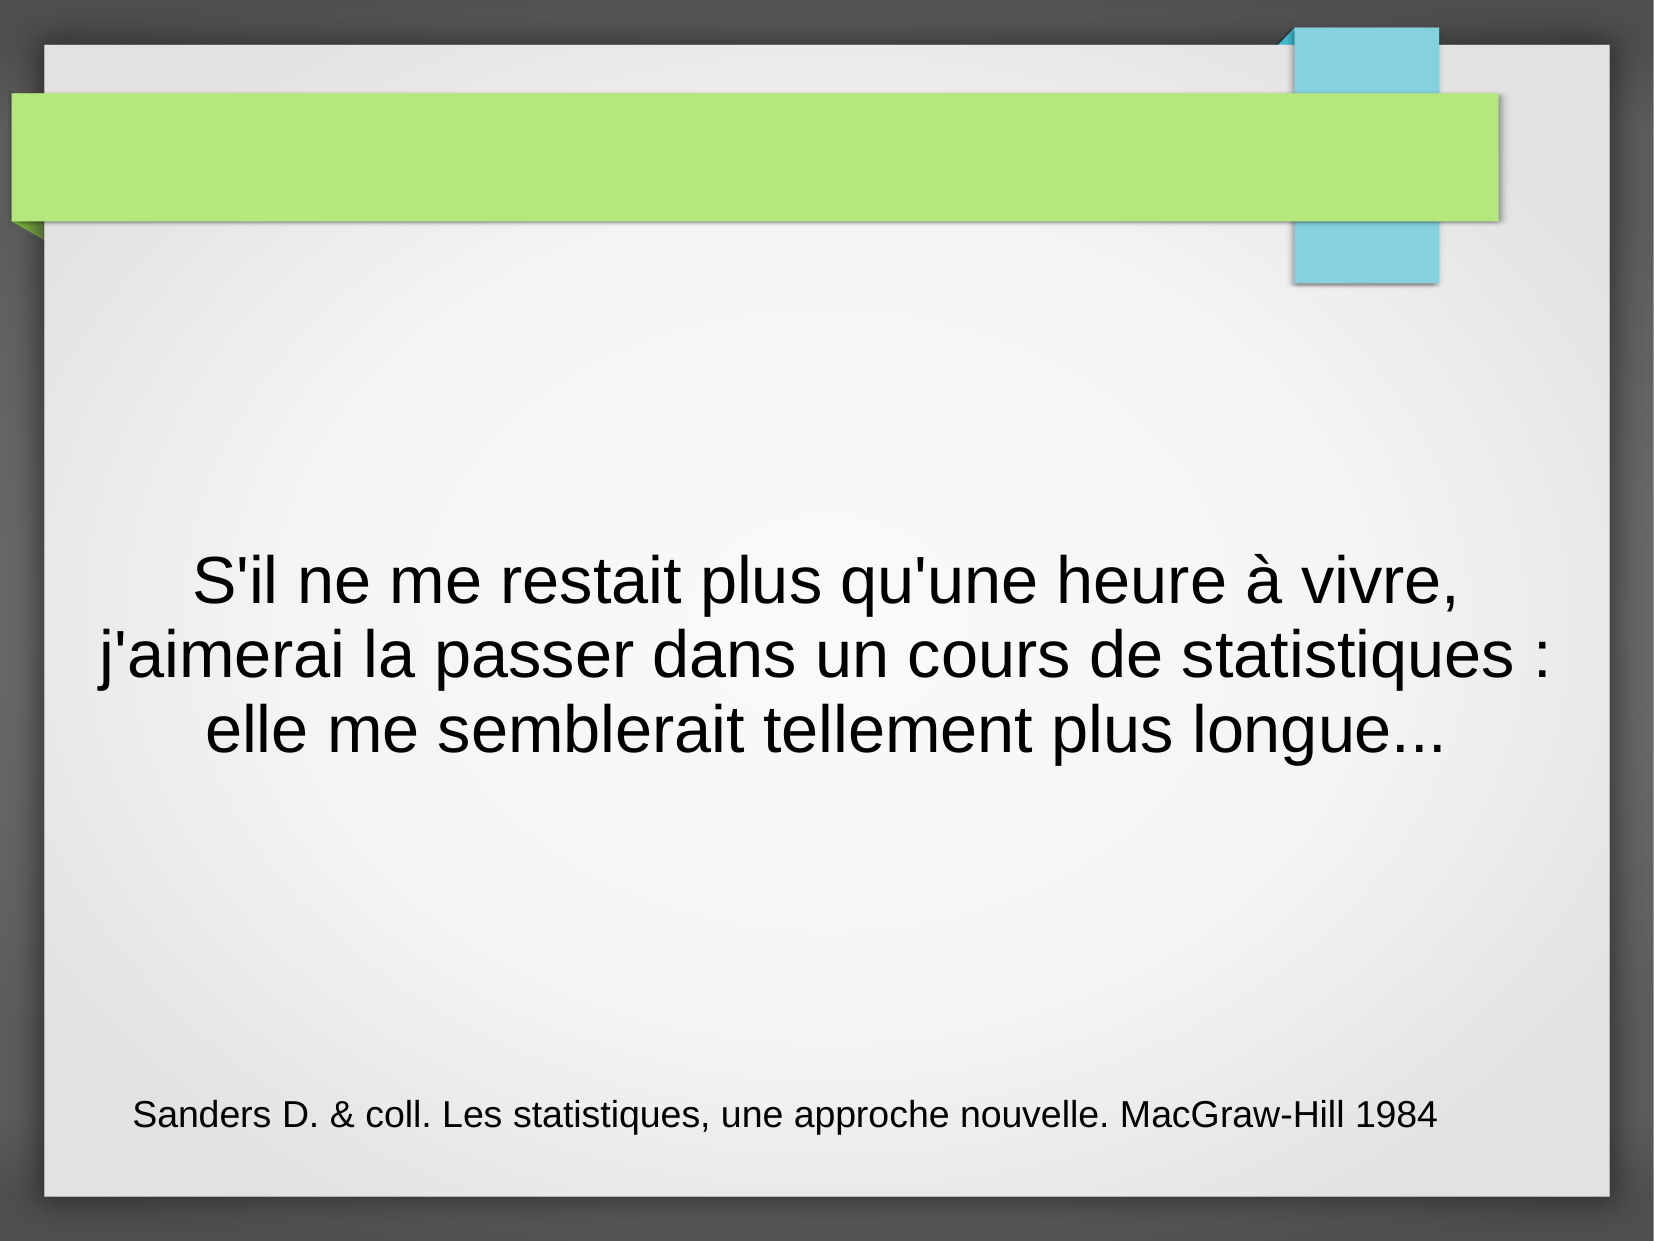

#
S'il ne me restait plus qu'une heure à vivre, j'aimerai la passer dans un cours de statistiques :
elle me semblerait tellement plus longue...
Sanders D. & coll. Les statistiques, une approche nouvelle. MacGraw-Hill 1984